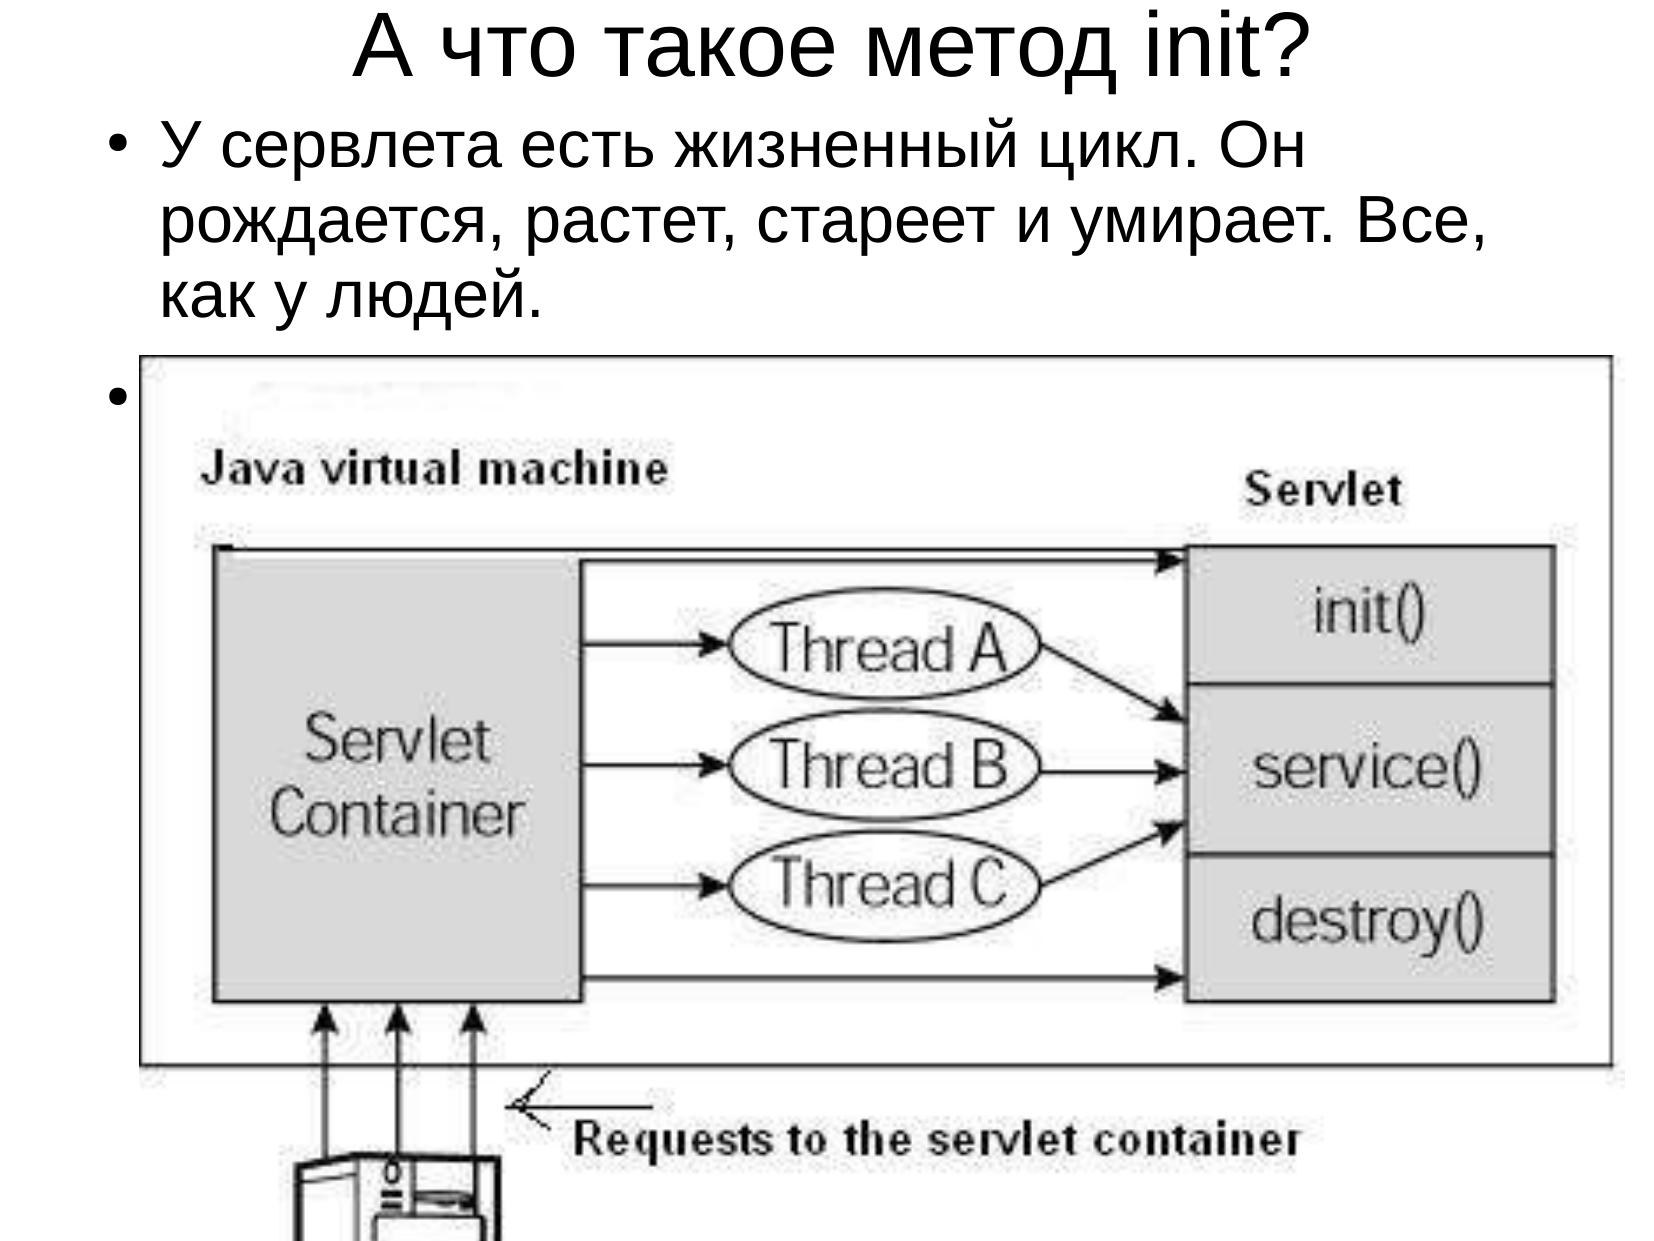

# А что такое метод init?
У сервлета есть жизненный цикл. Он рождается, растет, стареет и умирает. Все, как у людей.